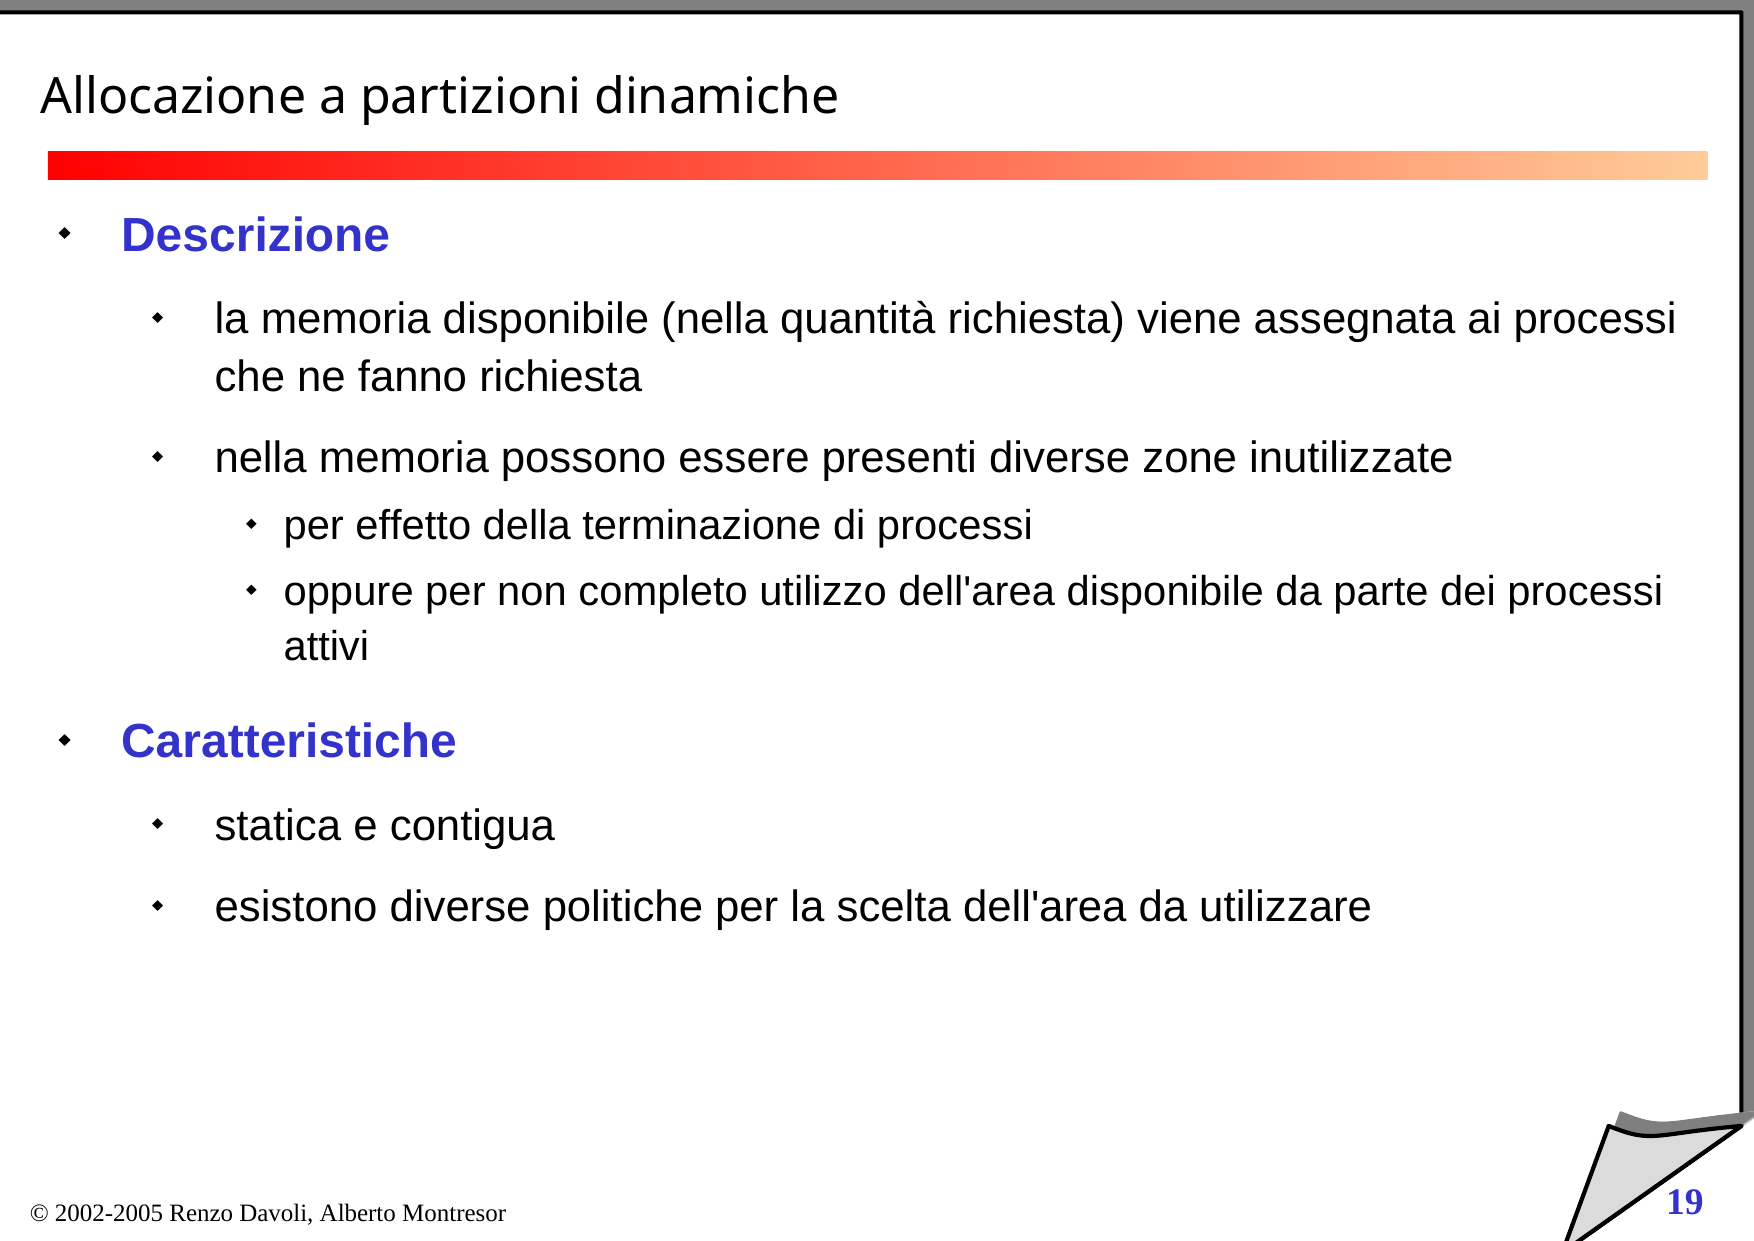

# Allocazione a partizioni dinamiche
Descrizione
la memoria disponibile (nella quantità richiesta) viene assegnata ai processi che ne fanno richiesta
nella memoria possono essere presenti diverse zone inutilizzate
per effetto della terminazione di processi
oppure per non completo utilizzo dell'area disponibile da parte dei processi attivi
Caratteristiche
statica e contigua
esistono diverse politiche per la scelta dell'area da utilizzare